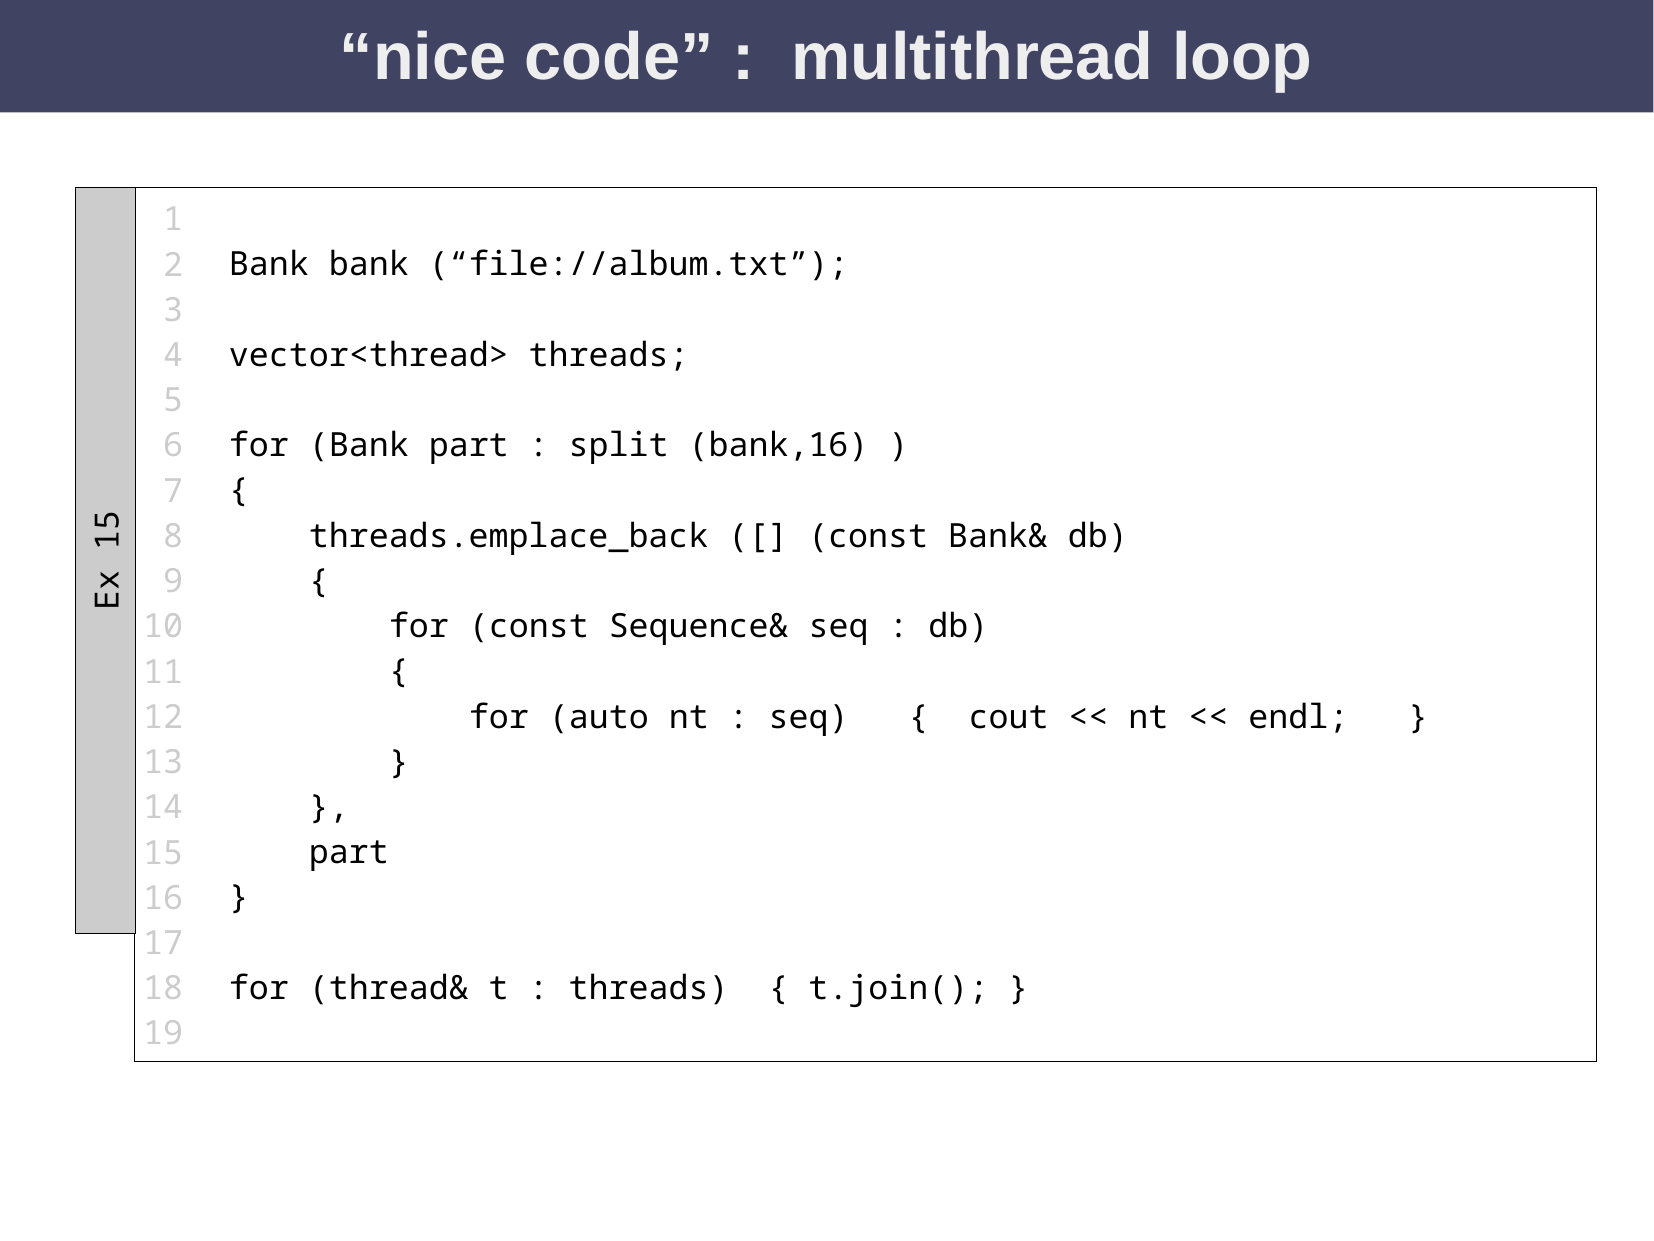

“nice code” : multithread loop
 Bank bank (“file://album.txt”);
 vector<thread> threads;
 for (Bank part : split (bank,16) )
 {
 threads.emplace_back ([] (const Bank& db)
 {
 for (const Sequence& seq : db)
 {
 for (auto nt : seq) { cout << nt << endl; }
 }
 },
 part
 }
 for (thread& t : threads) { t.join(); }
 1
 2
 3
 4
 5
 6
 7
 8
 9
10
11
12
13
14
15
16
17
18
19
Ex 15